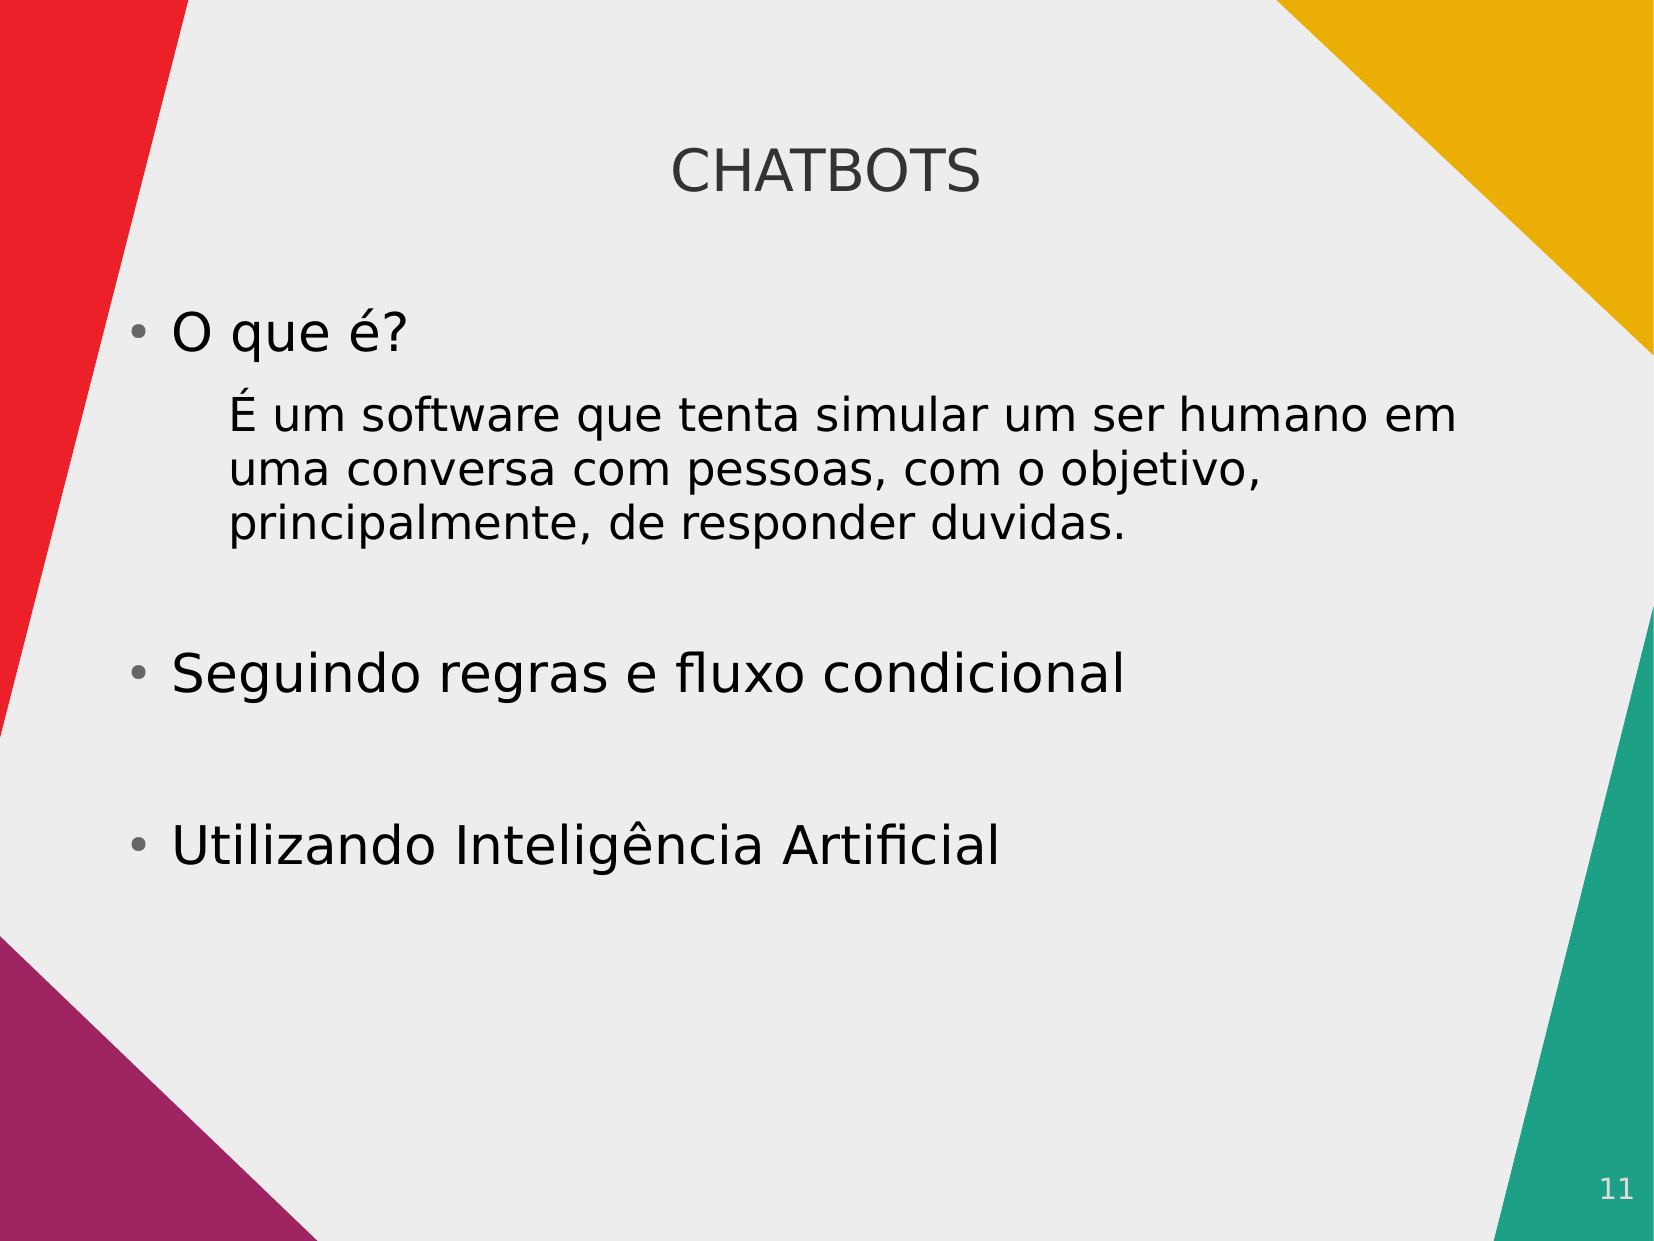

# CHATBOTS
O que é?
É um software que tenta simular um ser humano em uma conversa com pessoas, com o objetivo, principalmente, de responder duvidas.
Seguindo regras e fluxo condicional
Utilizando Inteligência Artificial
11